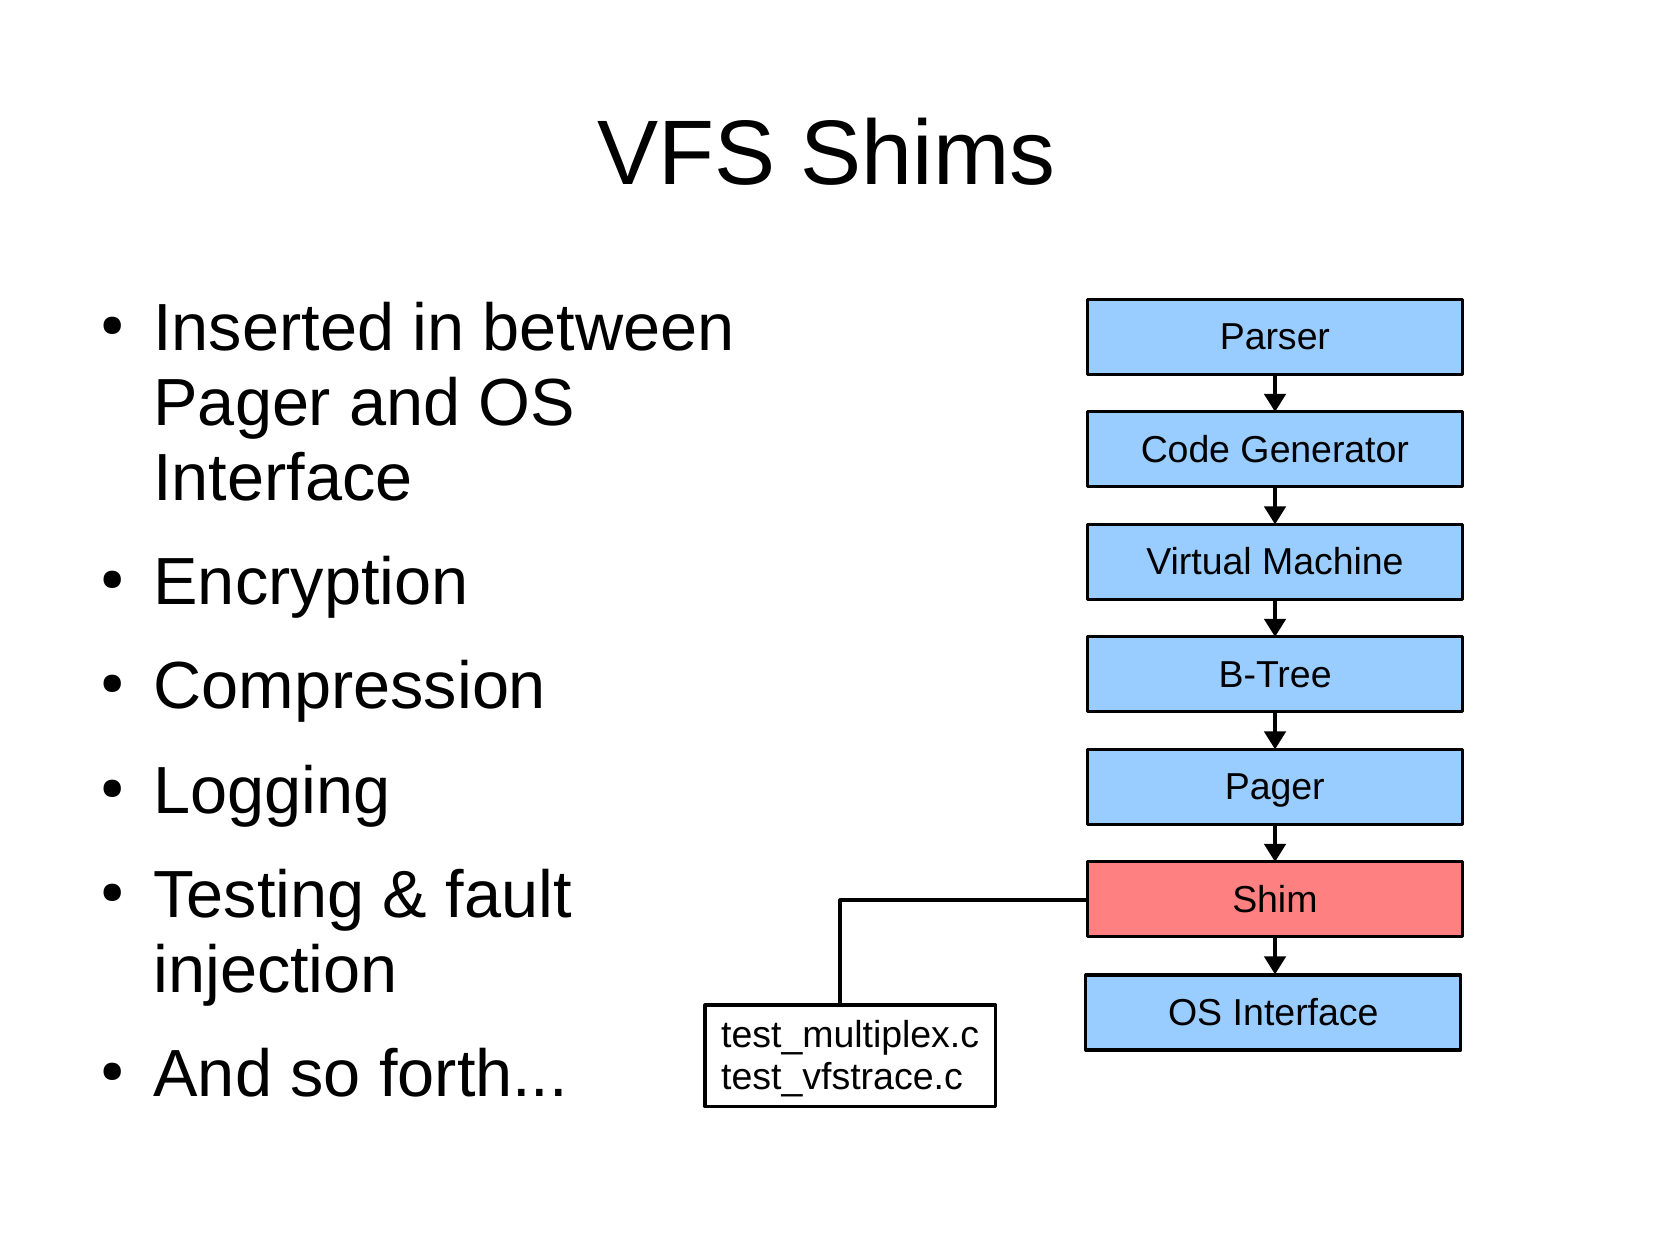

# VFS Shims
Inserted in between Pager and OS Interface
Encryption
Compression
Logging
Testing & fault injection
And so forth...
Parser
Code Generator
Virtual Machine
B-Tree
Pager
Shim
OS Interface
test_multiplex.c
test_vfstrace.c